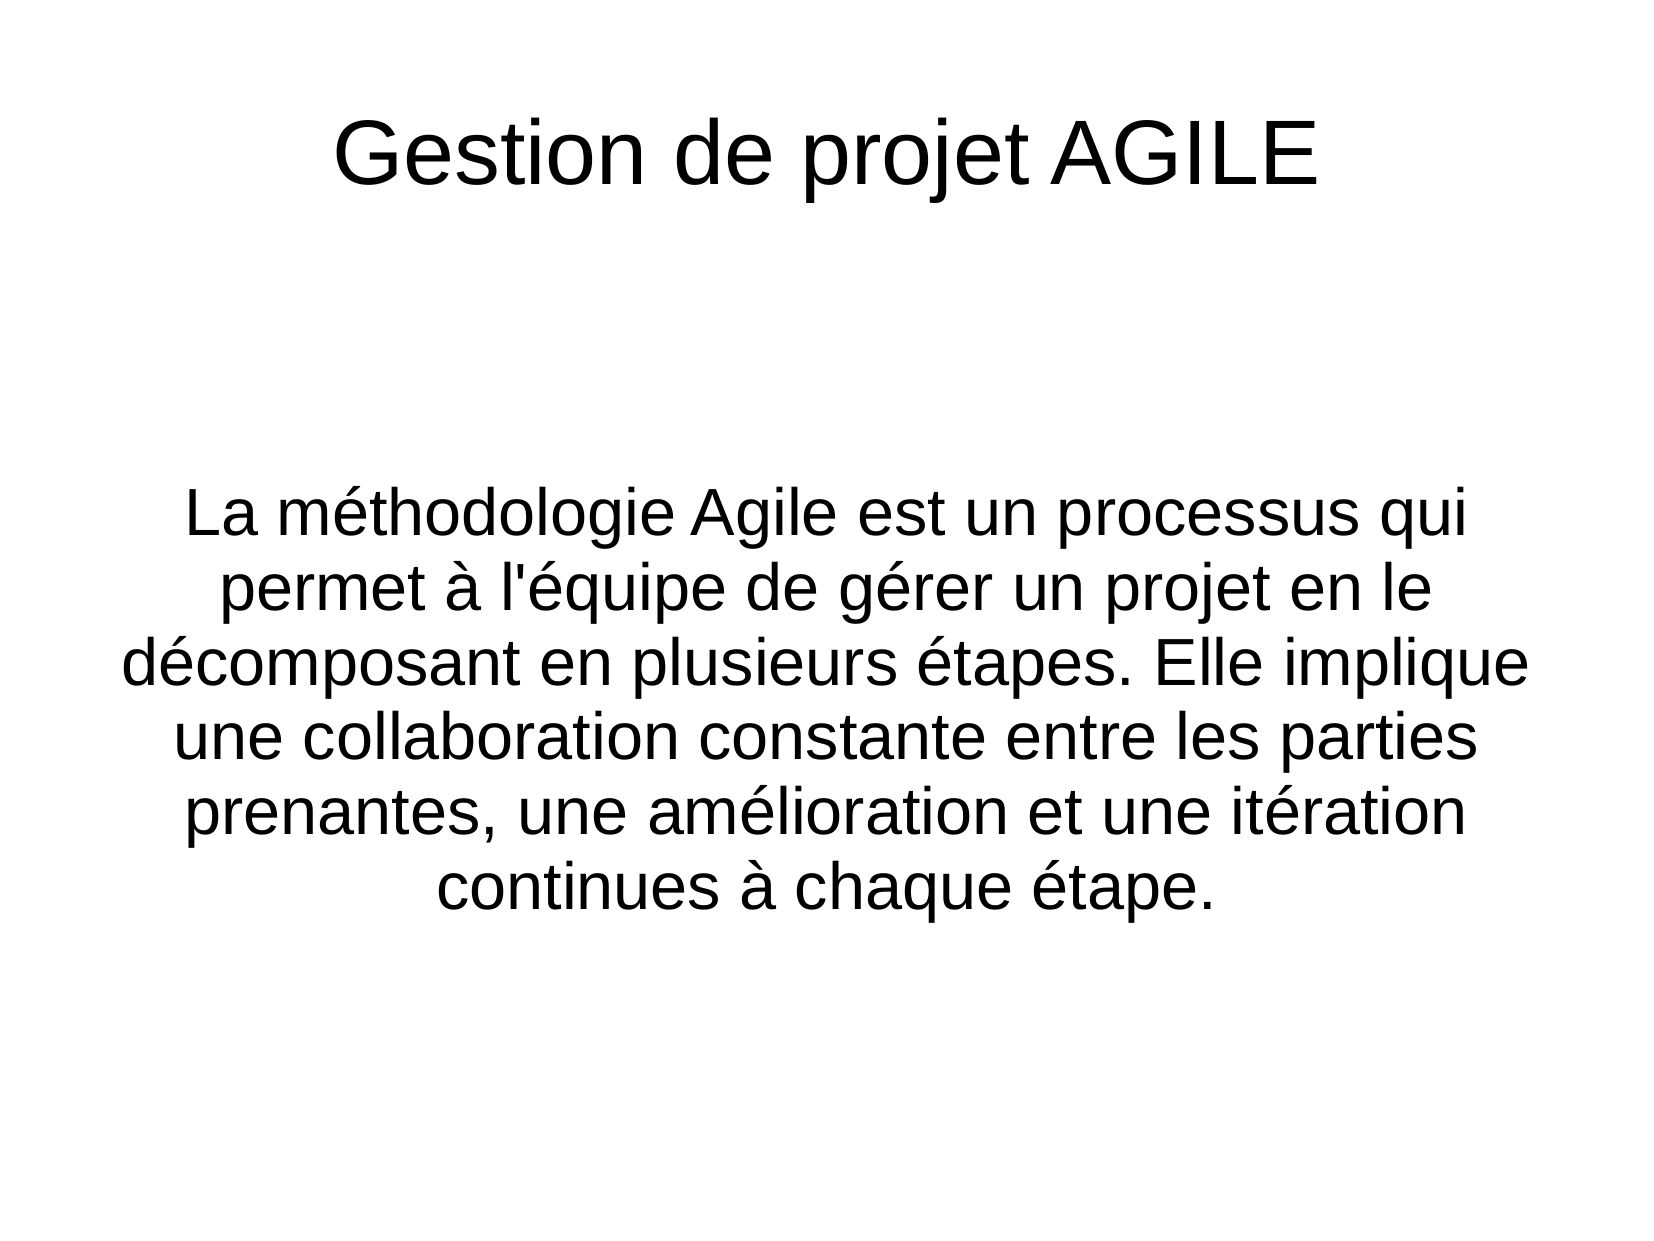

# Gestion de projet AGILE
La méthodologie Agile est un processus qui permet à l'équipe de gérer un projet en le décomposant en plusieurs étapes. Elle implique une collaboration constante entre les parties prenantes, une amélioration et une itération continues à chaque étape.